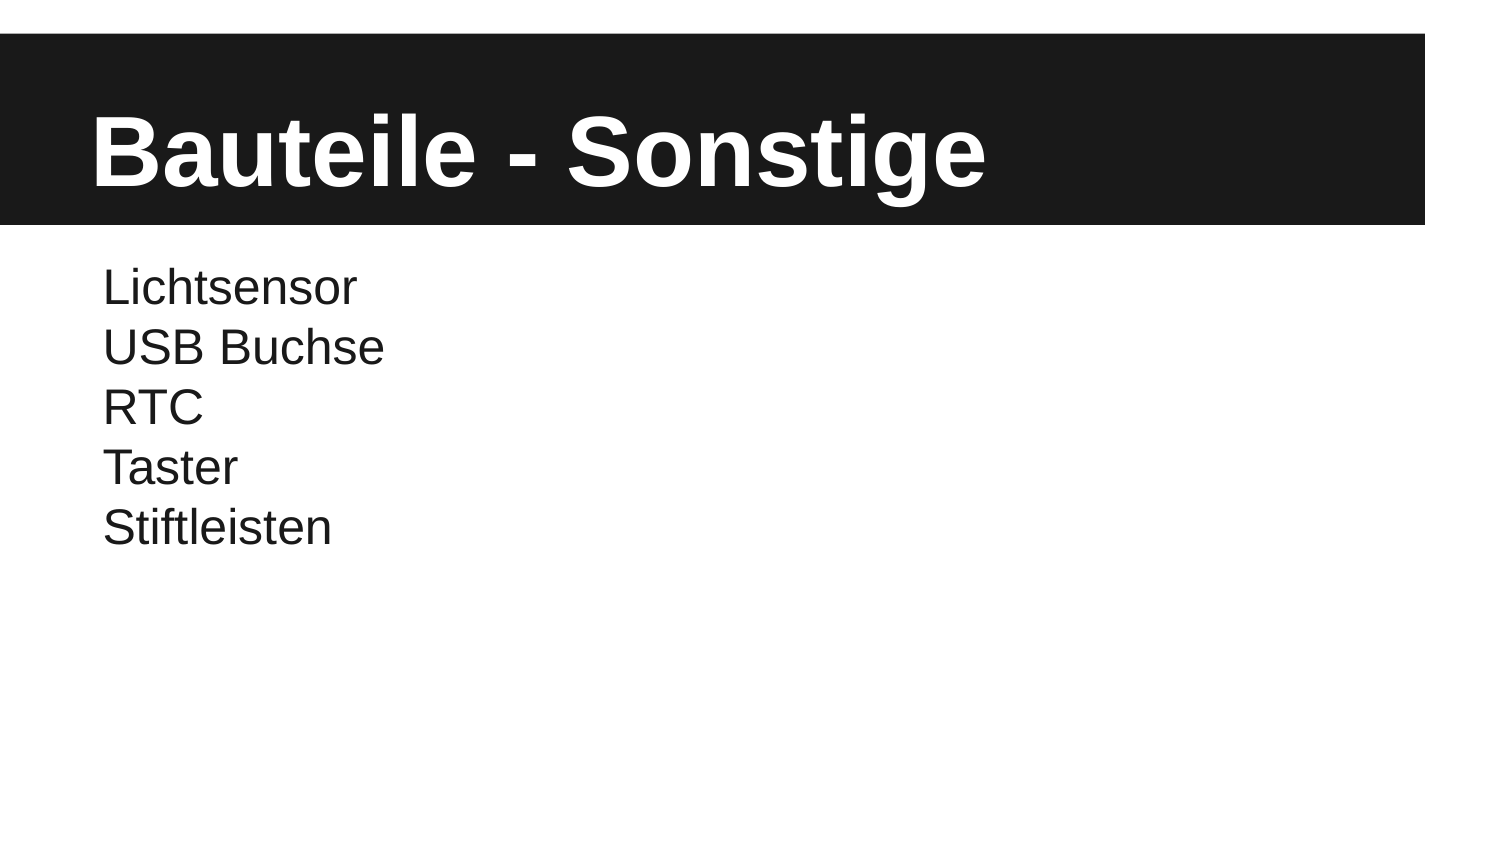

# Bauteile - Sonstige
Lichtsensor
USB Buchse
RTC
Taster
Stiftleisten